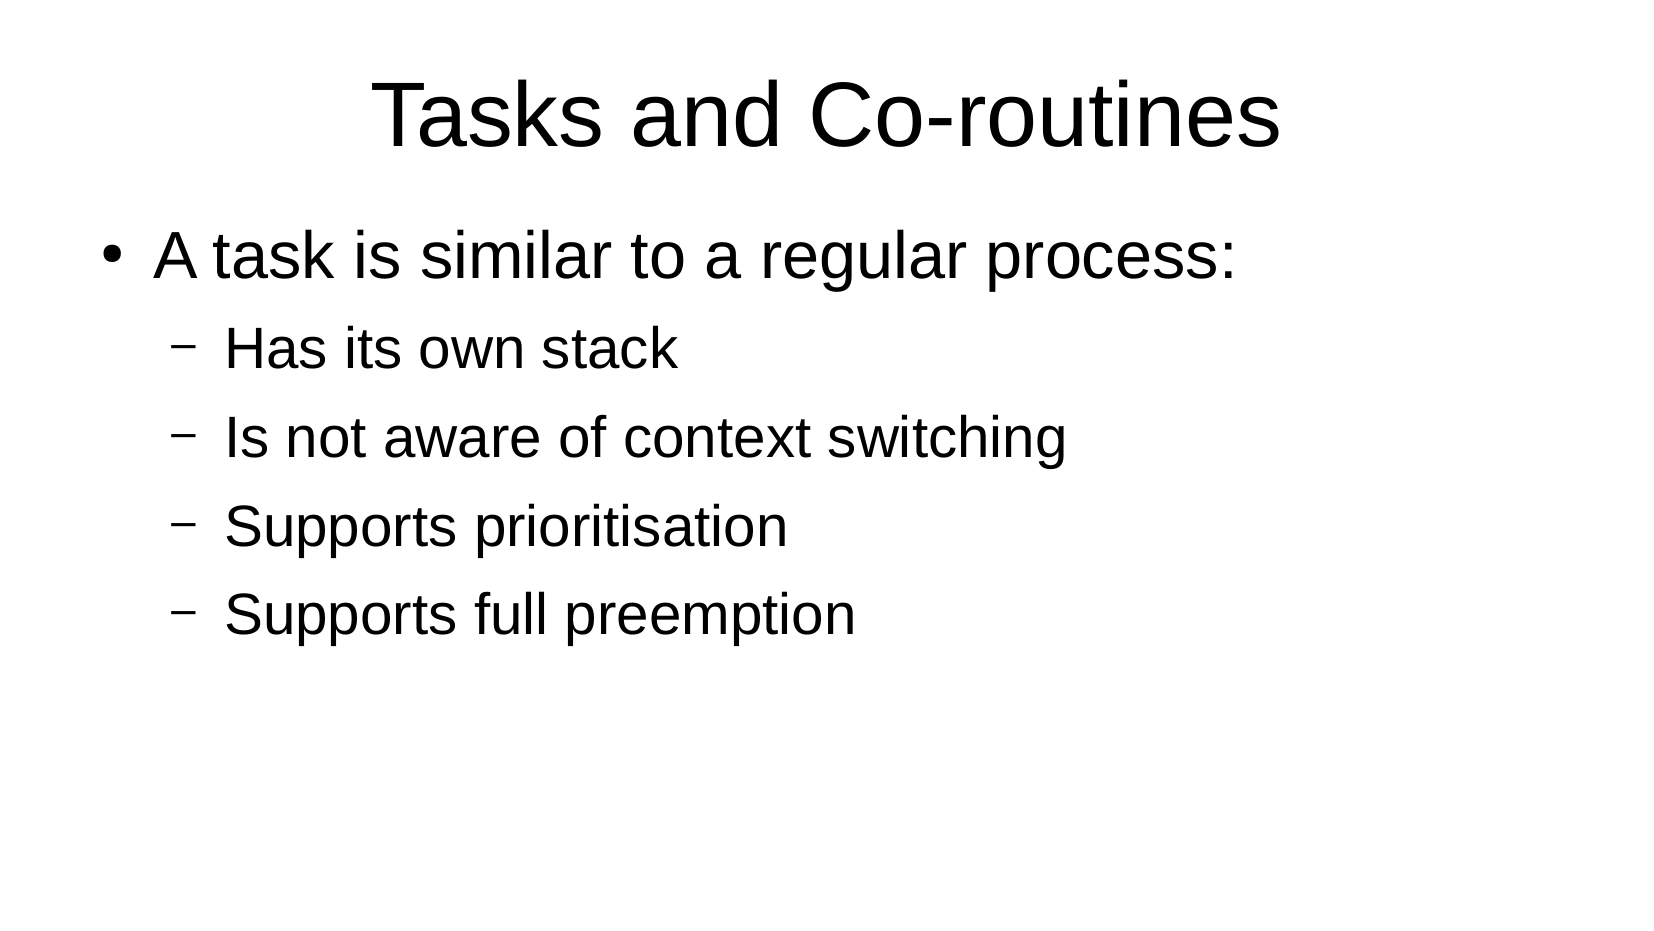

# Tasks and Co-routines
A task is similar to a regular process:
Has its own stack
Is not aware of context switching
Supports prioritisation
Supports full preemption